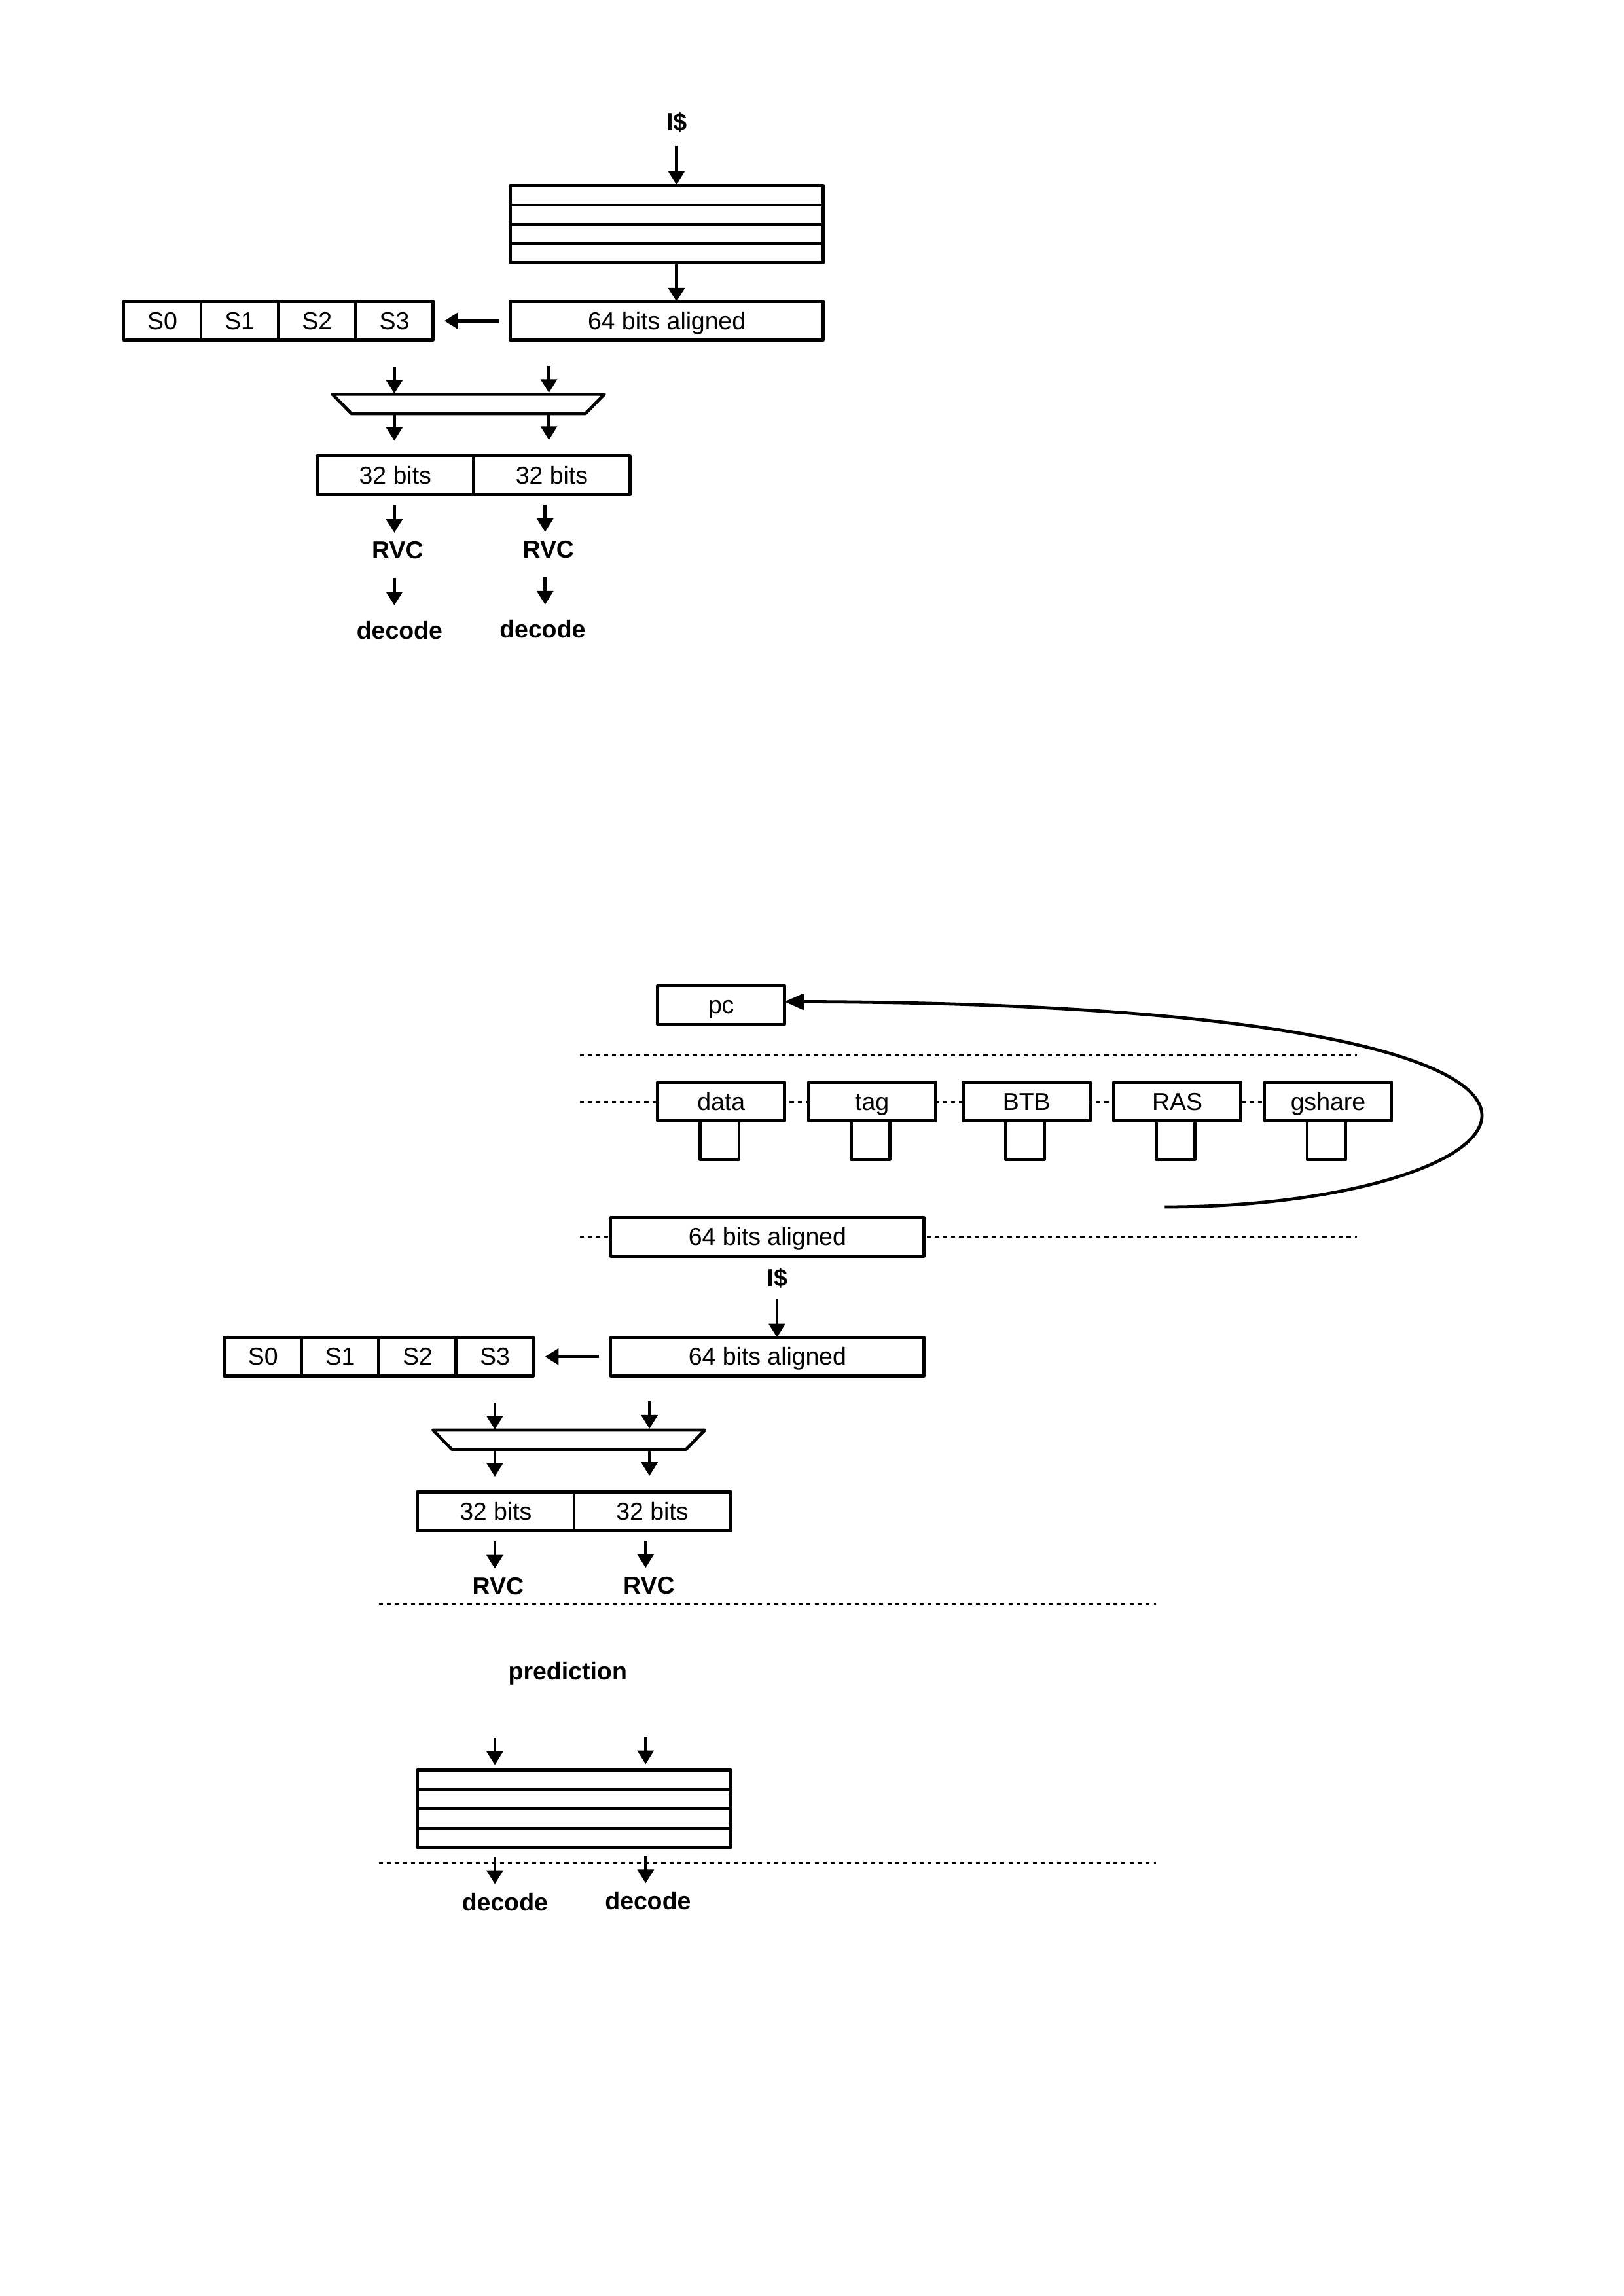

I$
S0
S1
S2
S3
64 bits aligned
32 bits
32 bits
RVC
RVC
decode
decode
pc
data
tag
BTB
RAS
gshare
64 bits aligned
I$
S0
S1
S2
S3
64 bits aligned
32 bits
32 bits
RVC
RVC
prediction
decode
decode